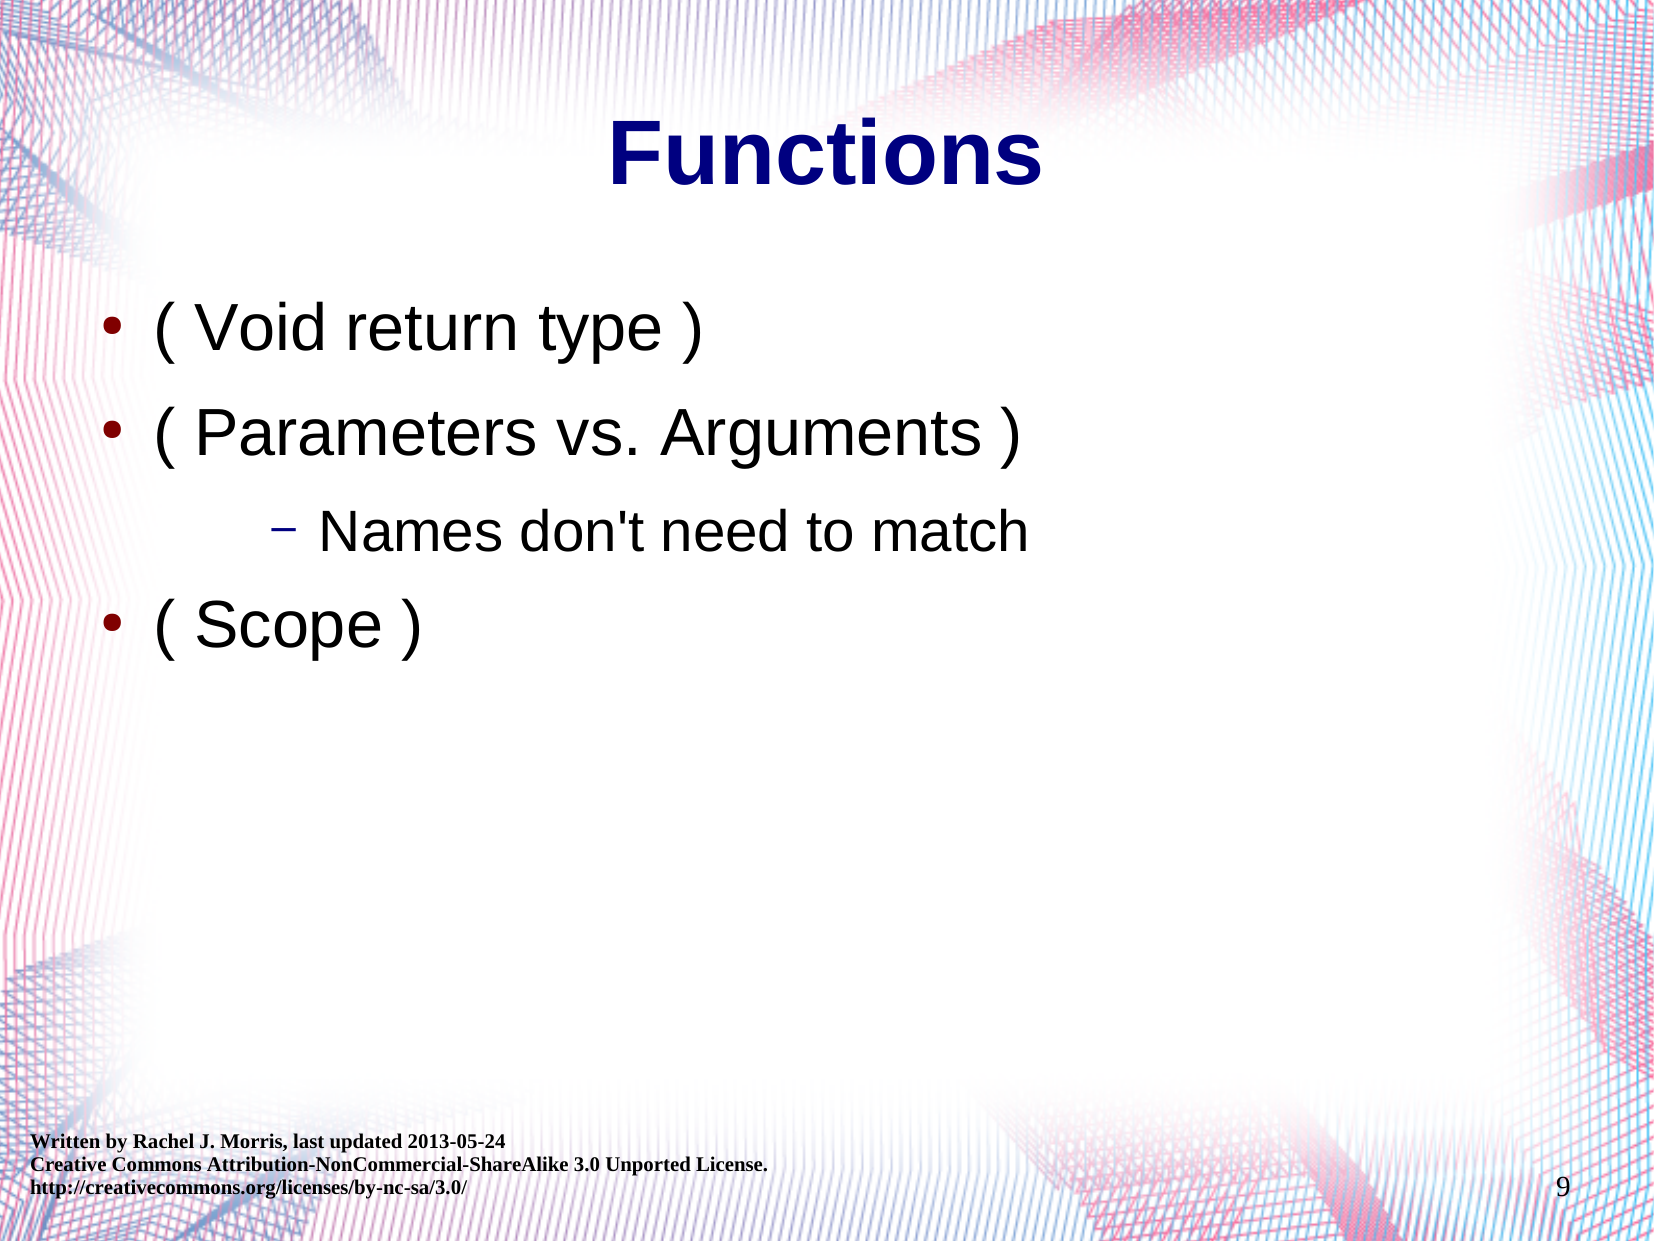

# Functions
( Void return type )
( Parameters vs. Arguments )
Names don't need to match
( Scope )
9